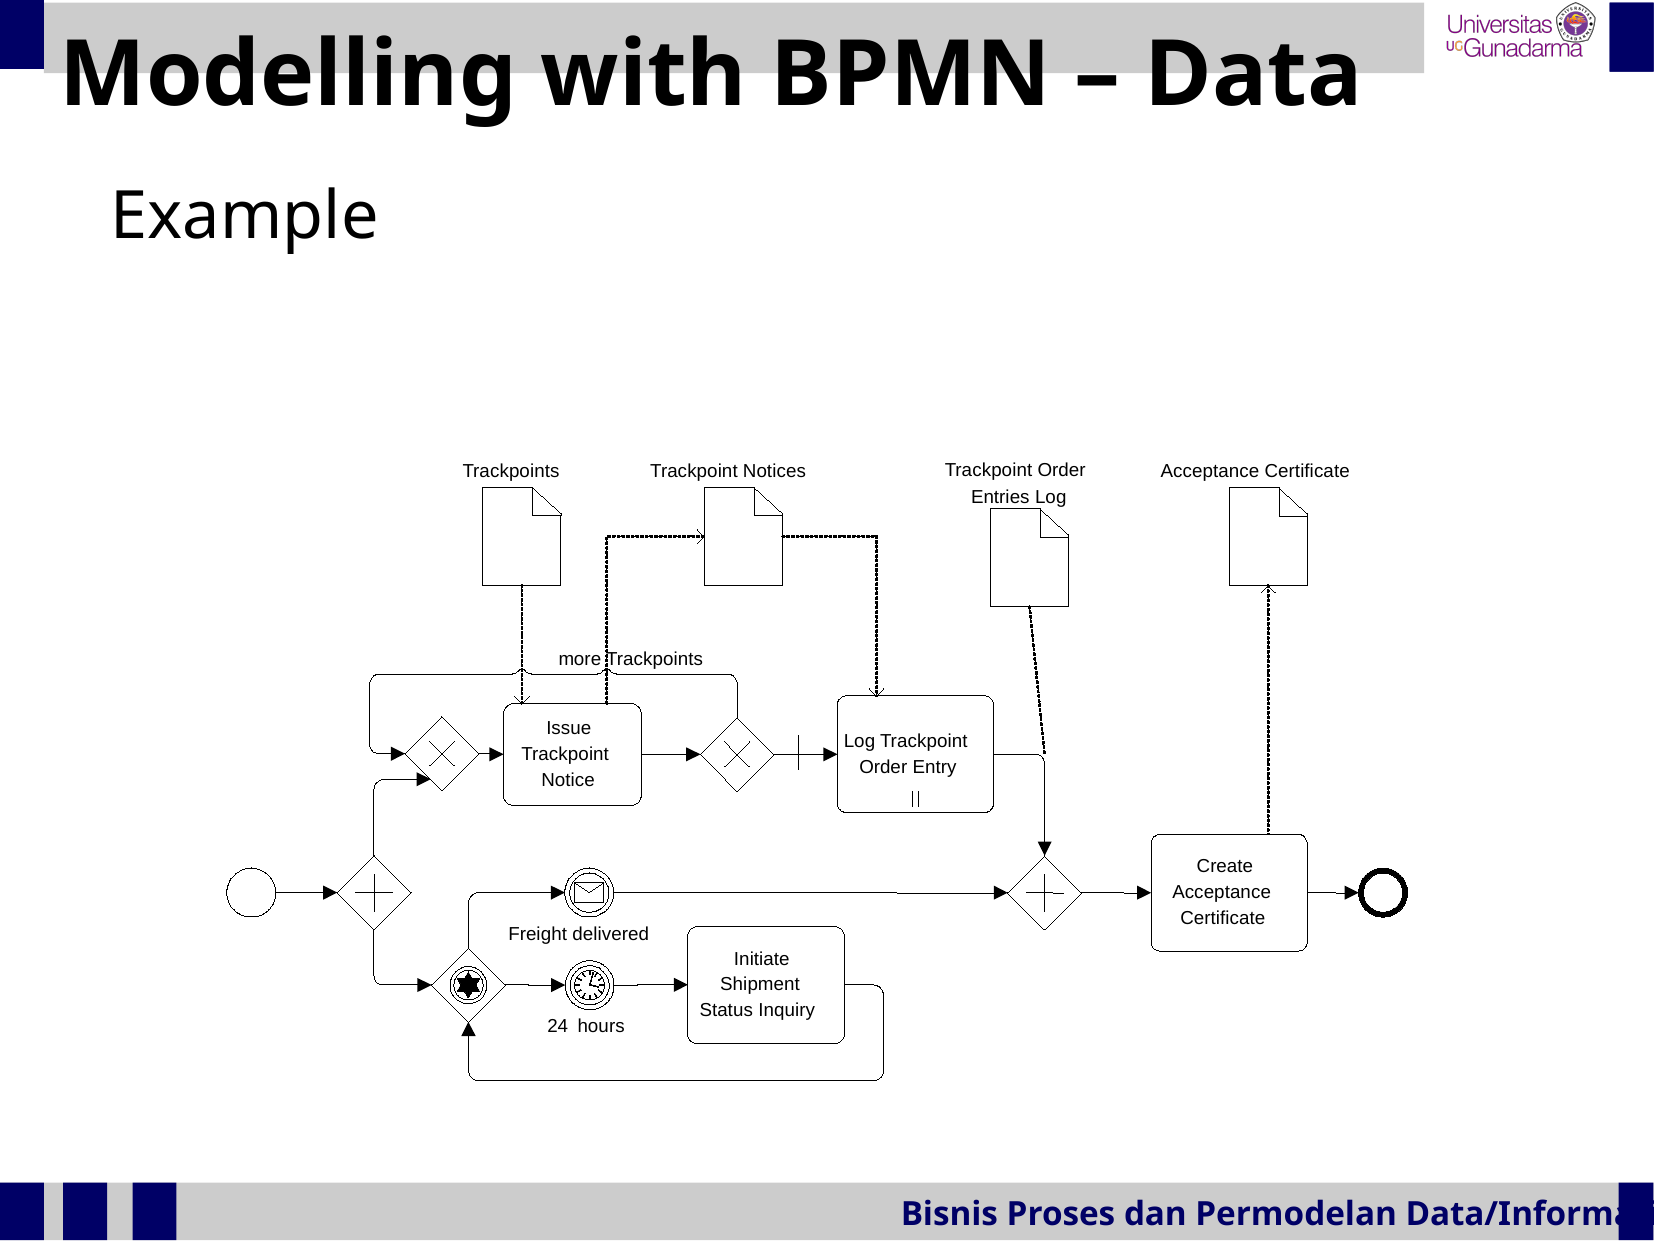

# Modelling with BPMN – Data
Example
Trackpoint Order
Trackpoints
Trackpoint Notices
Acceptance Certificate
Entries Log
more Trackpoints
Issue
Log Trackpoint
Trackpoint
Order Entry
Notice
Create
Acceptance
Certificate
Freight delivered
Initiate
Shipment
Status Inquiry
24
hours